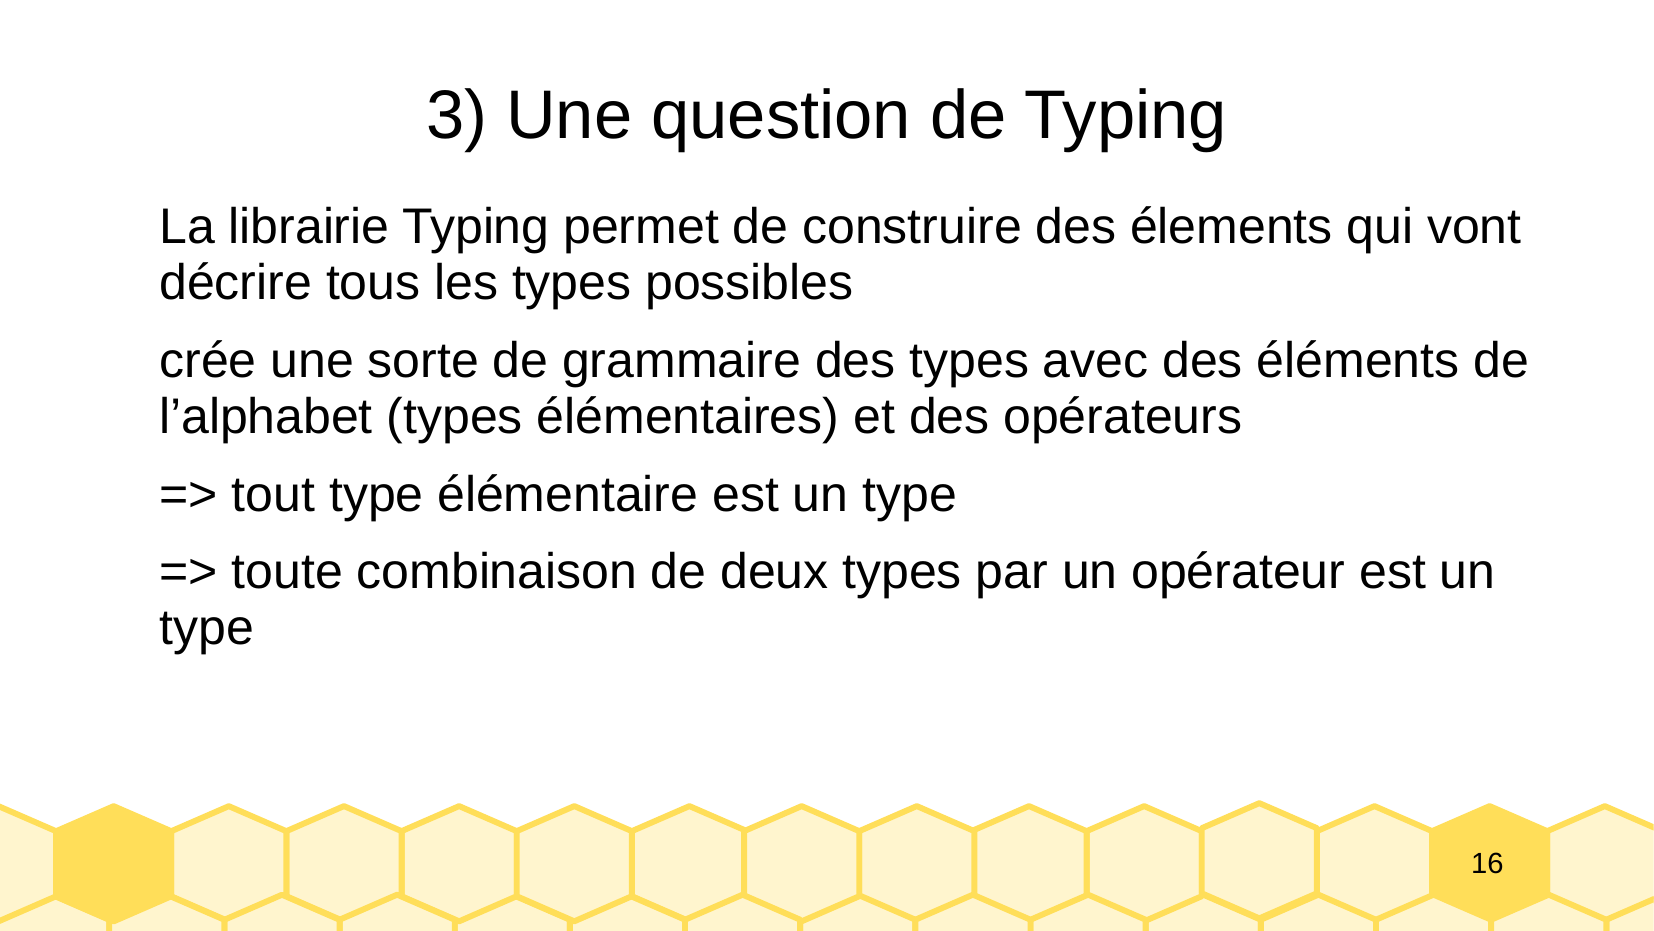

3) Une question de Typing
# La librairie Typing permet de construire des élements qui vont décrire tous les types possibles
crée une sorte de grammaire des types avec des éléments de l’alphabet (types élémentaires) et des opérateurs
=> tout type élémentaire est un type
=> toute combinaison de deux types par un opérateur est un type